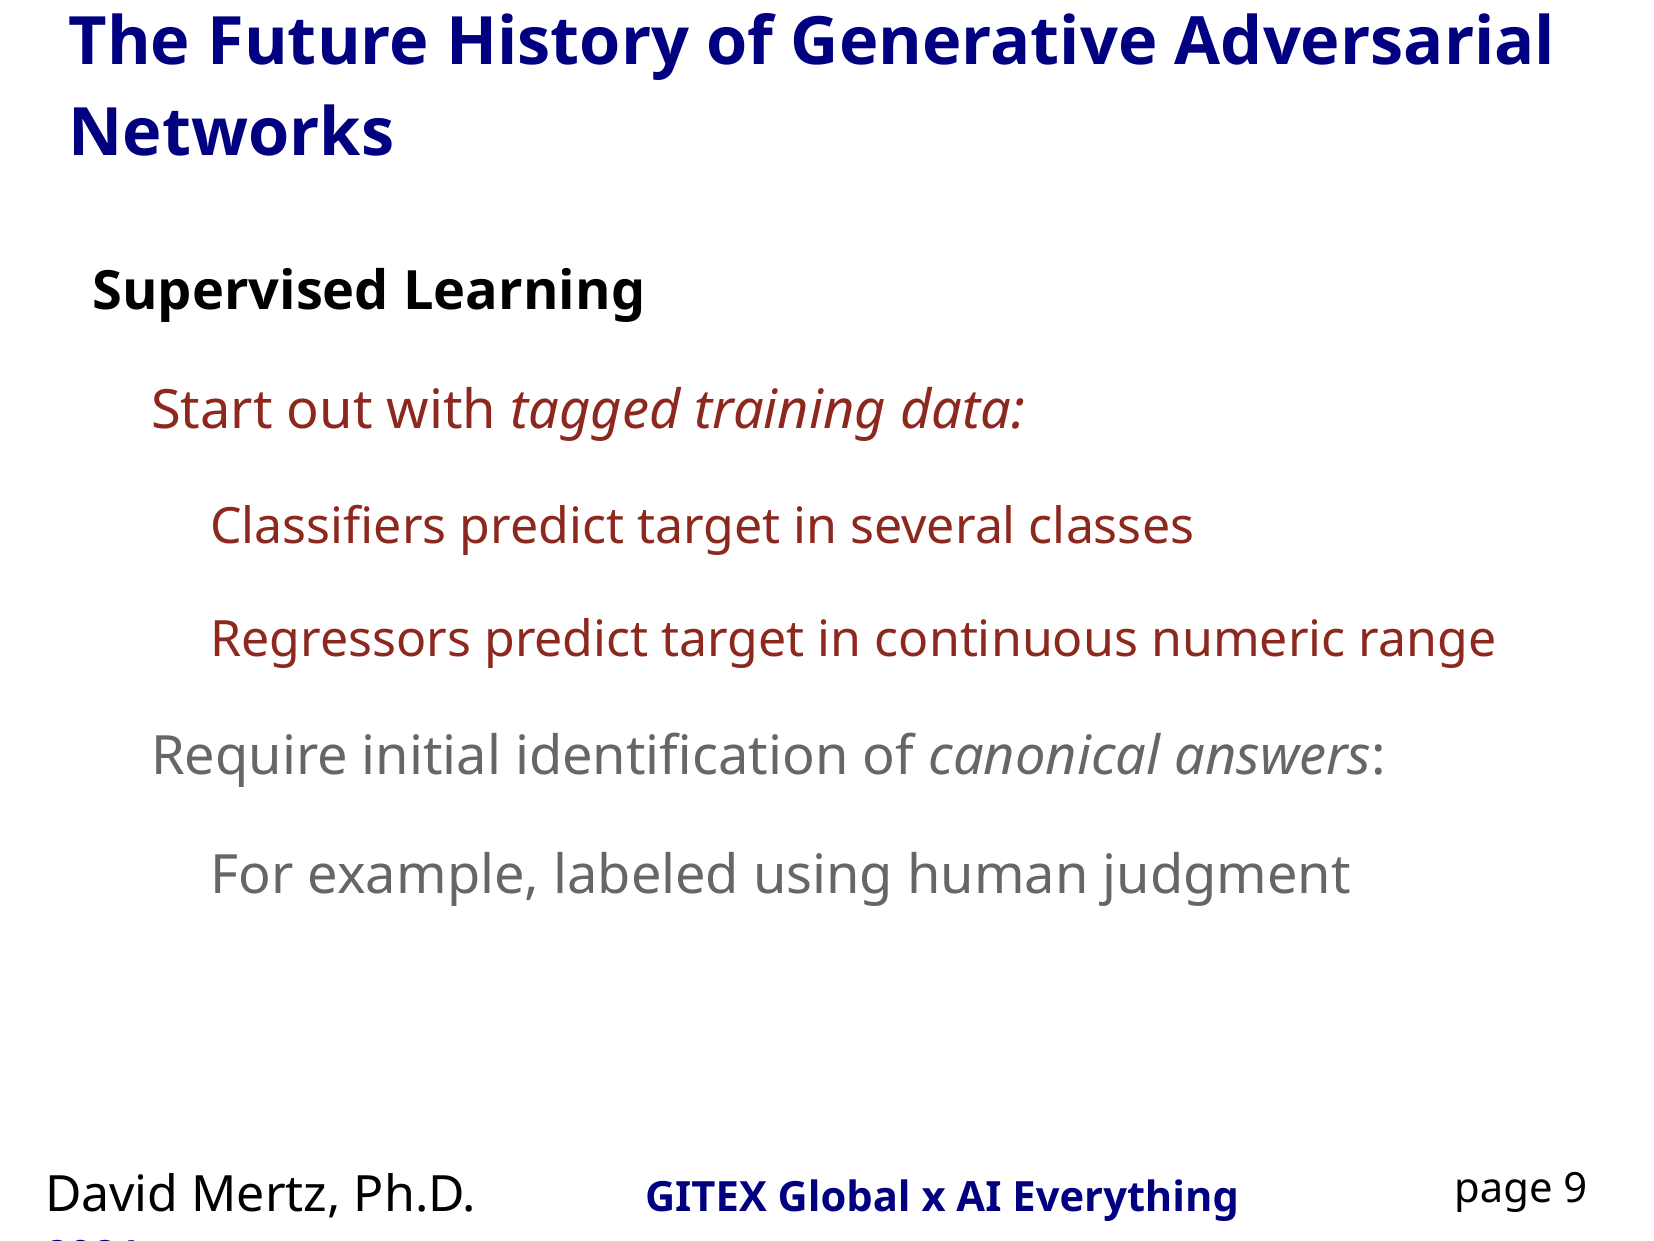

# Supervised Learning
Start out with tagged training data:
Classifiers predict target in several classes
Regressors predict target in continuous numeric range
Require initial identification of canonical answers:
For example, labeled using human judgment